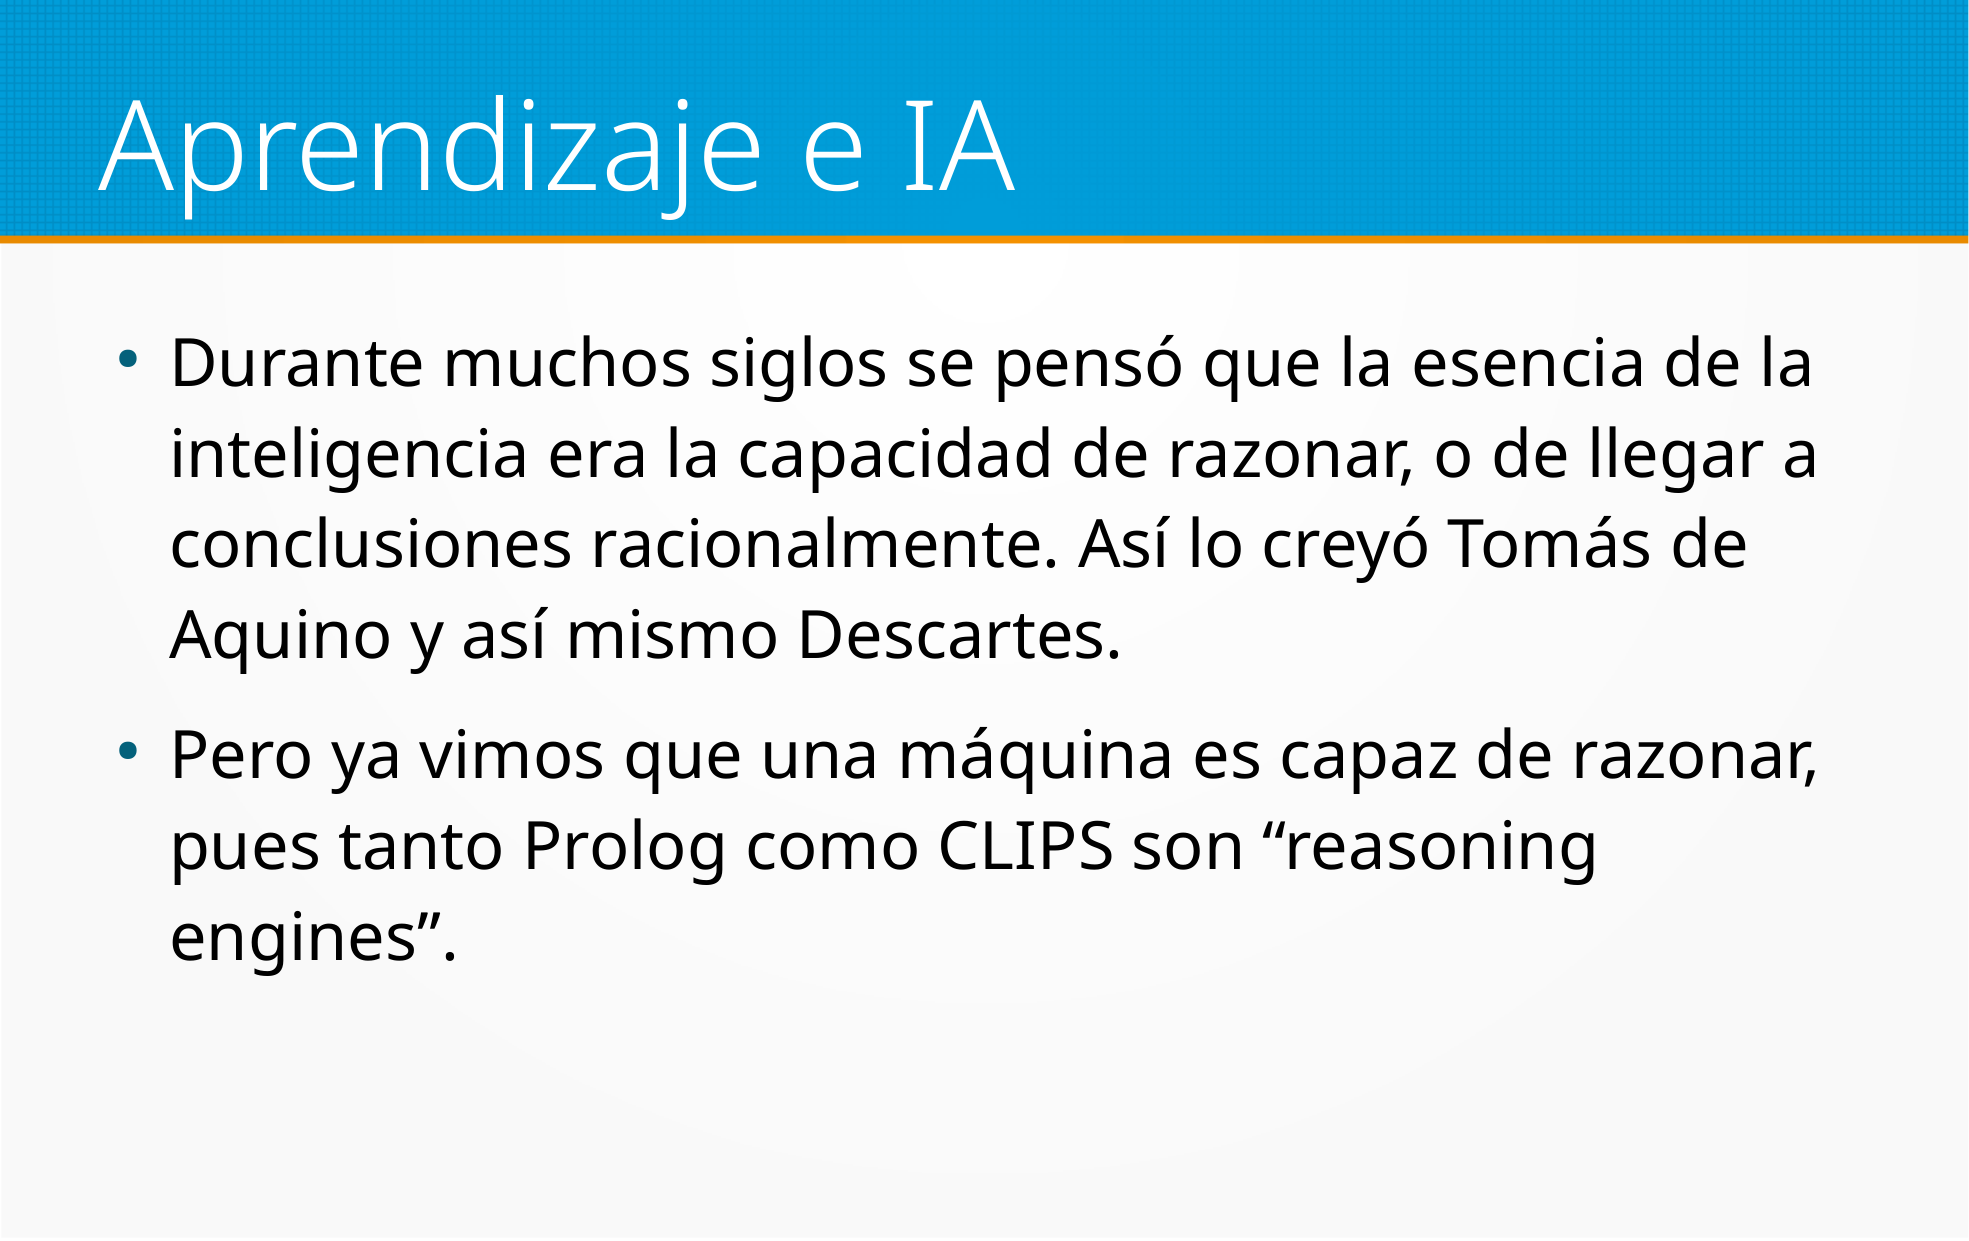

# Aprendizaje e IA
Durante muchos siglos se pensó que la esencia de la inteligencia era la capacidad de razonar, o de llegar a conclusiones racionalmente. Así lo creyó Tomás de Aquino y así mismo Descartes.
Pero ya vimos que una máquina es capaz de razonar, pues tanto Prolog como CLIPS son “reasoning engines”.